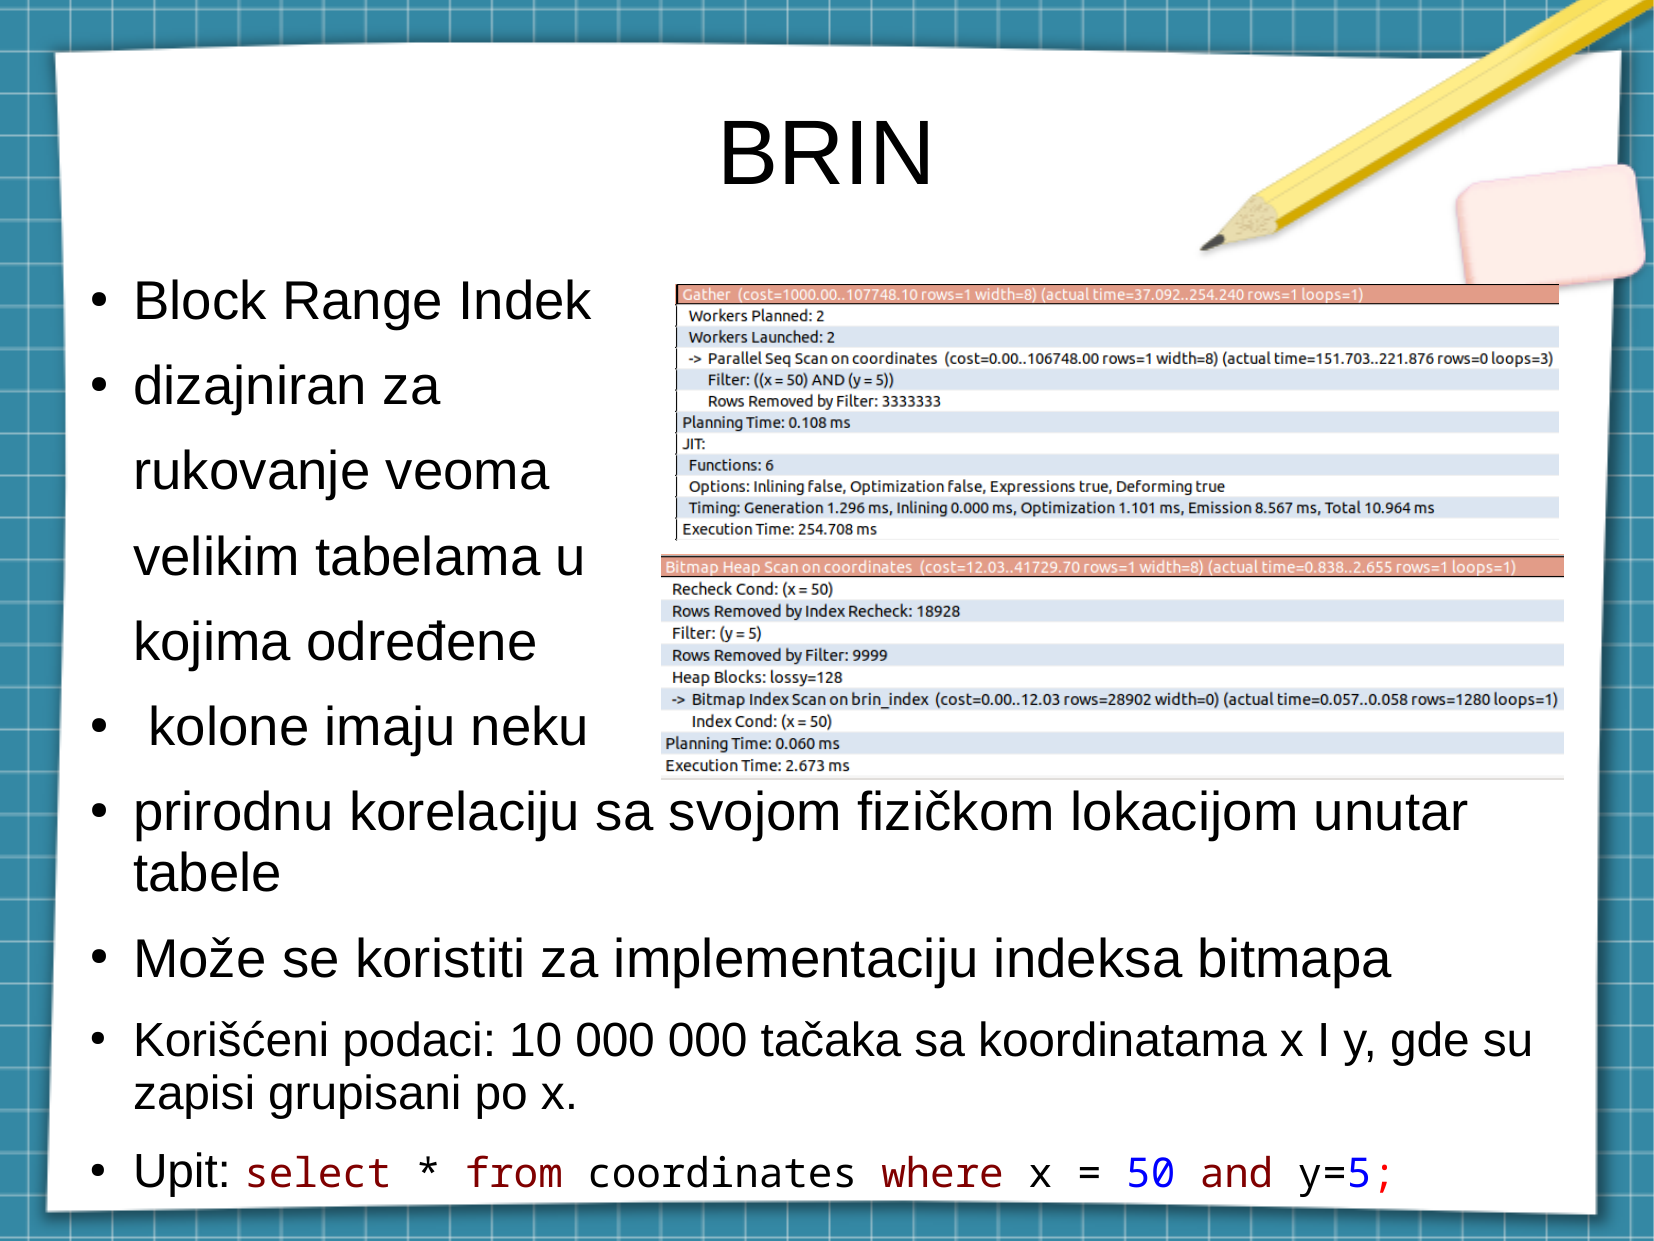

# BRIN
Block Range Indek
dizajniran za
rukovanje veoma
velikim tabelama u
kojima određene
 kolone imaju neku
prirodnu korelaciju sa svojom fizičkom lokacijom unutar tabele
Može se koristiti za implementaciju indeksa bitmapa
Korišćeni podaci: 10 000 000 tačaka sa koordinatama x I y, gde su zapisi grupisani po x.
Upit: select * from coordinates where x = 50 and y=5;